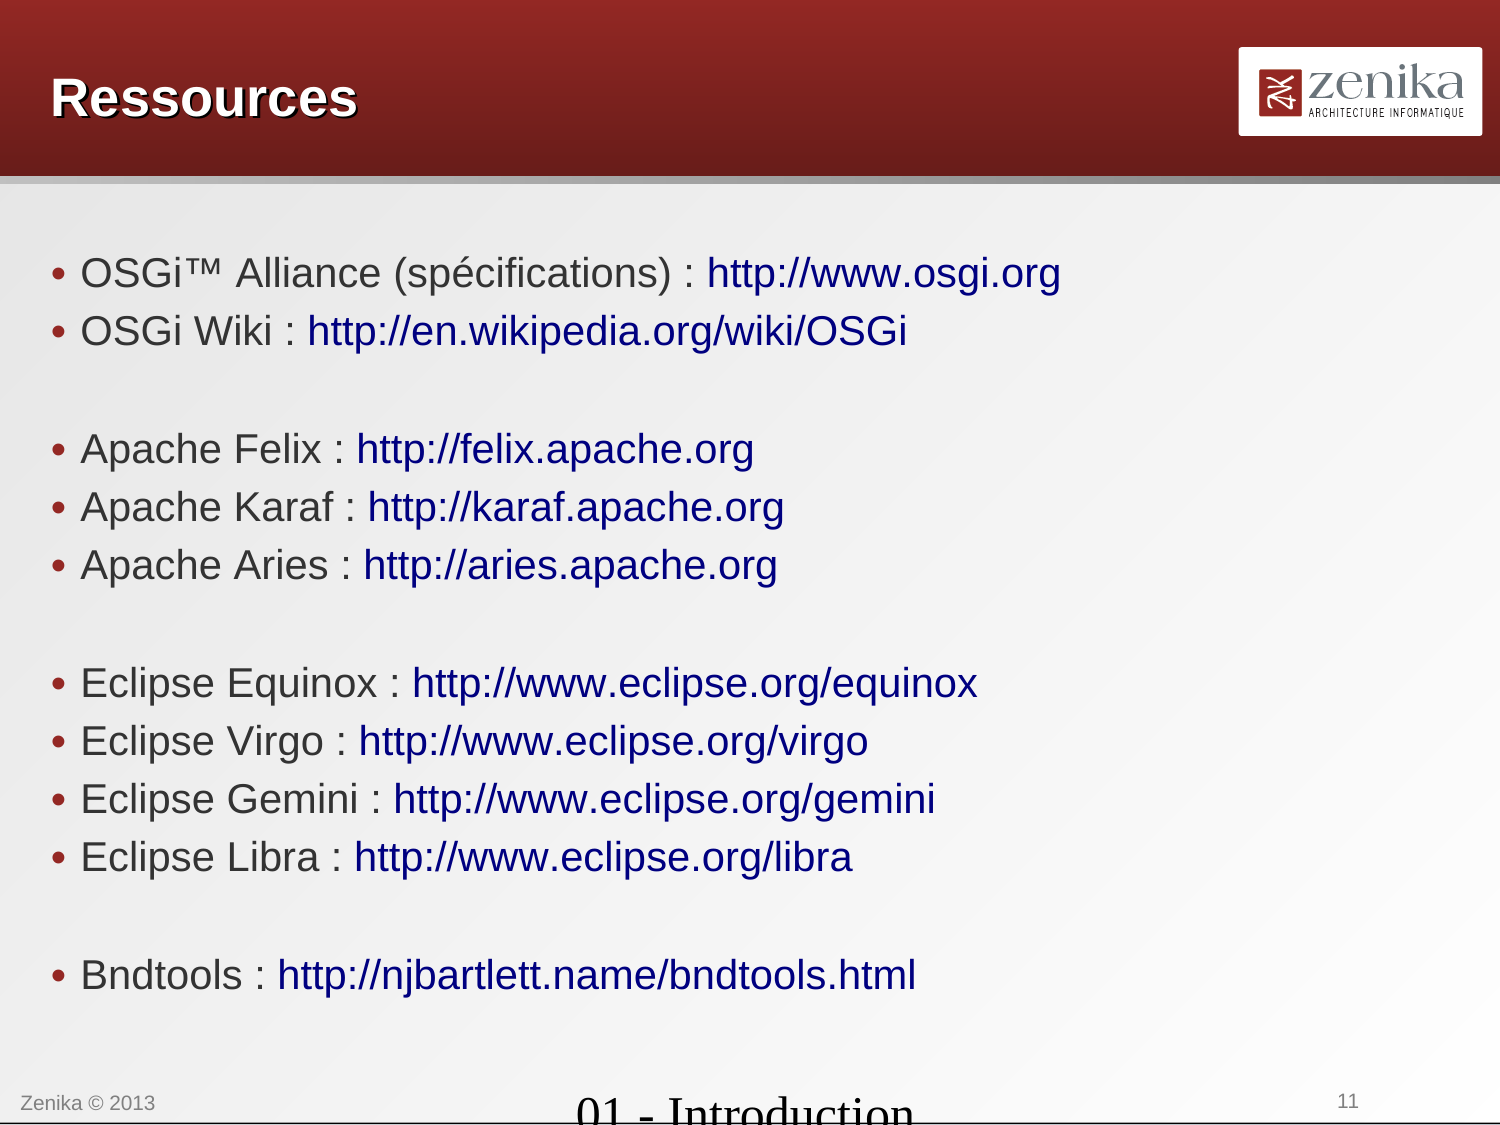

# Ressources
OSGi™ Alliance (spécifications) : http://www.osgi.org
OSGi Wiki : http://en.wikipedia.org/wiki/OSGi
Apache Felix : http://felix.apache.org
Apache Karaf : http://karaf.apache.org
Apache Aries : http://aries.apache.org
Eclipse Equinox : http://www.eclipse.org/equinox
Eclipse Virgo : http://www.eclipse.org/virgo
Eclipse Gemini : http://www.eclipse.org/gemini
Eclipse Libra : http://www.eclipse.org/libra
Bndtools : http://njbartlett.name/bndtools.html